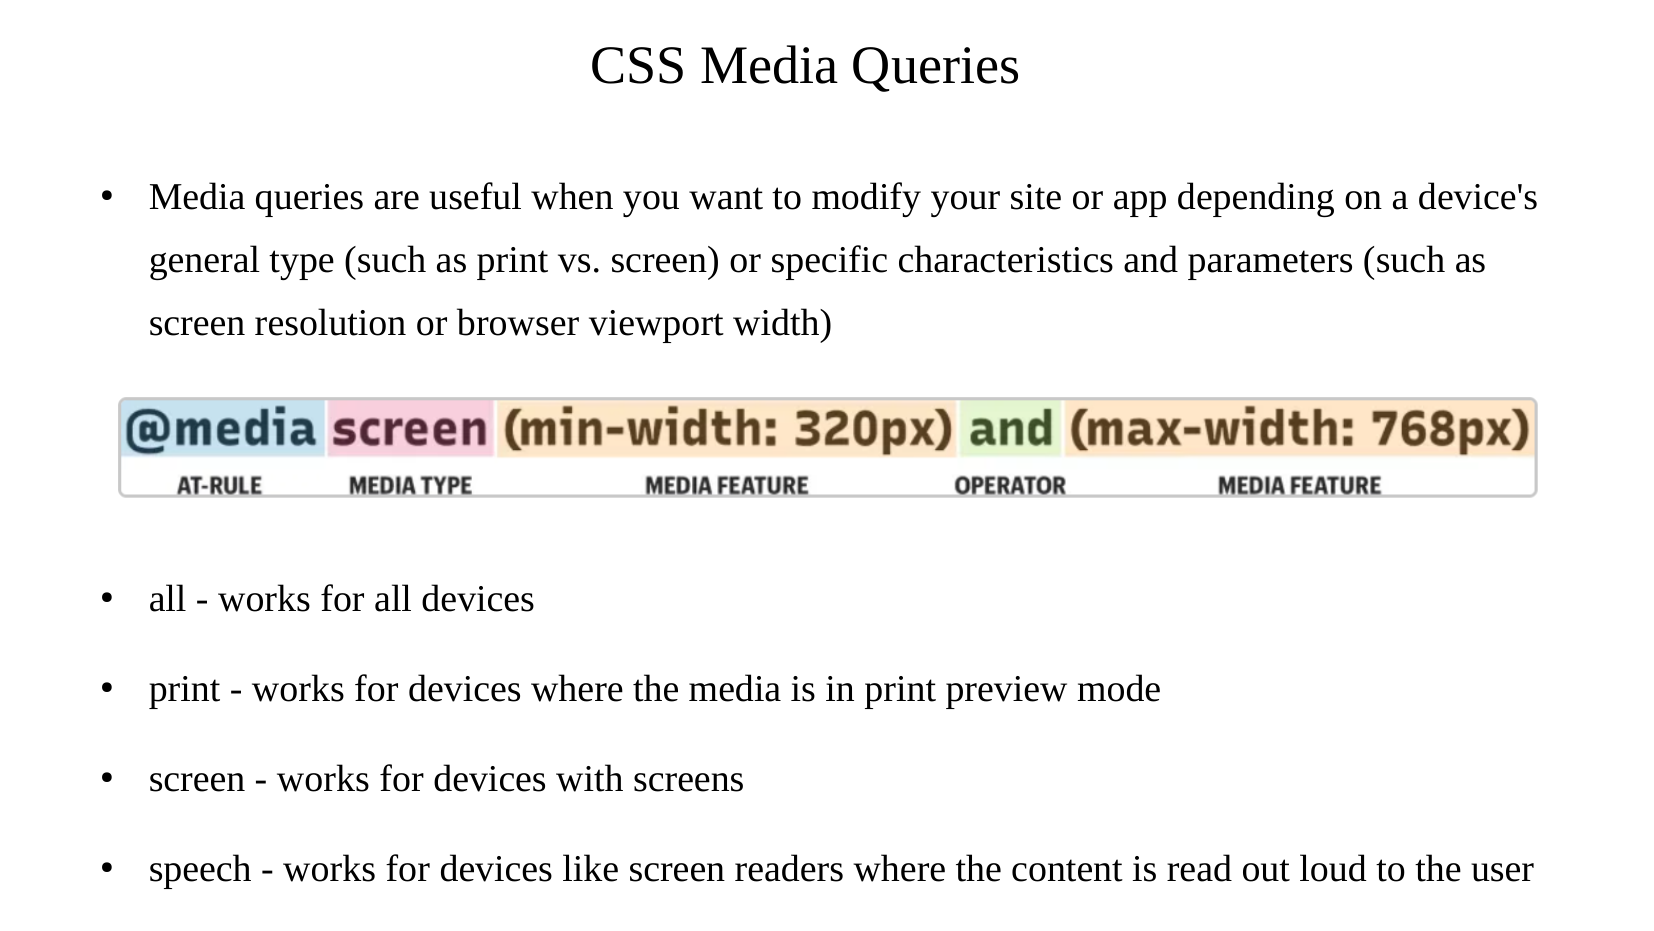

# CSS Media Queries
Media queries are useful when you want to modify your site or app depending on a device's general type (such as print vs. screen) or specific characteristics and parameters (such as screen resolution or browser viewport width)
.
all - works for all devices
print - works for devices where the media is in print preview mode
screen - works for devices with screens
speech - works for devices like screen readers where the content is read out loud to the user